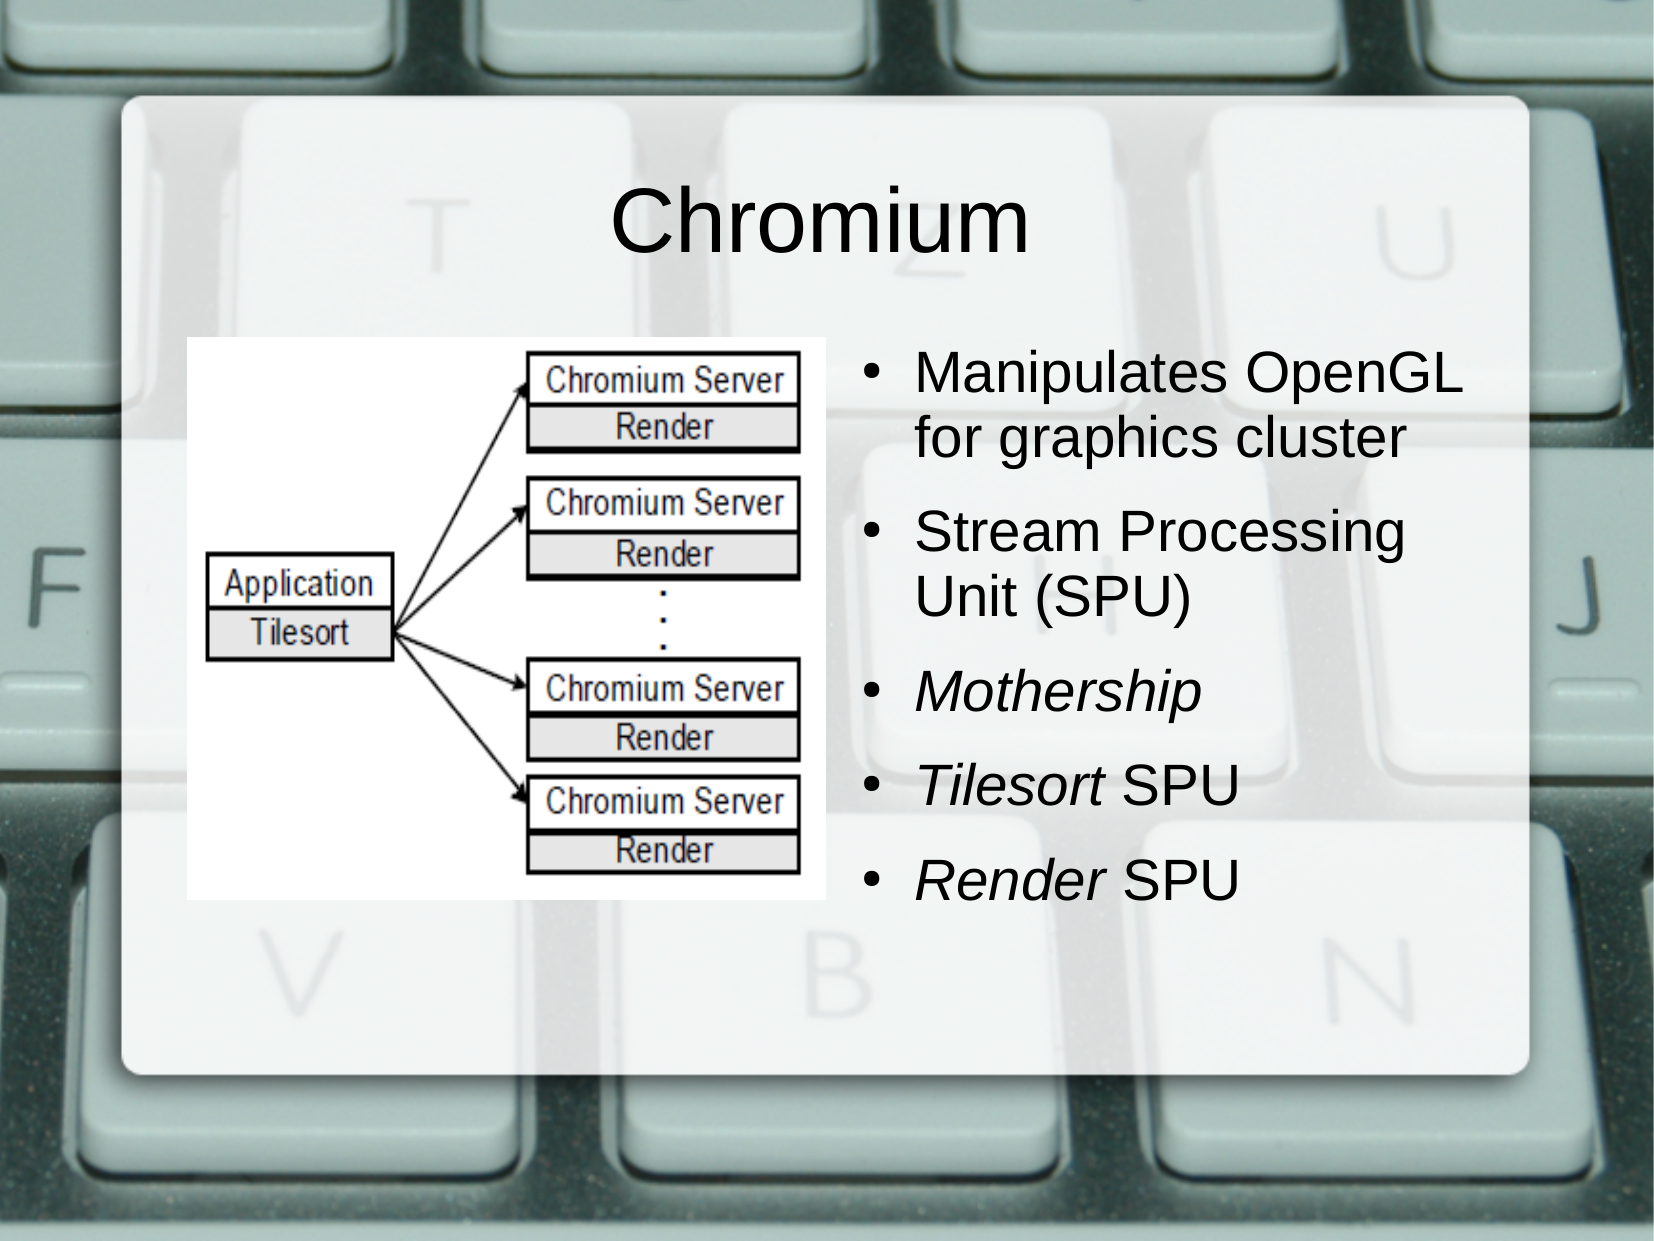

# Chromium
Manipulates OpenGL for graphics cluster
Stream Processing Unit (SPU)
Mothership
Tilesort SPU
Render SPU